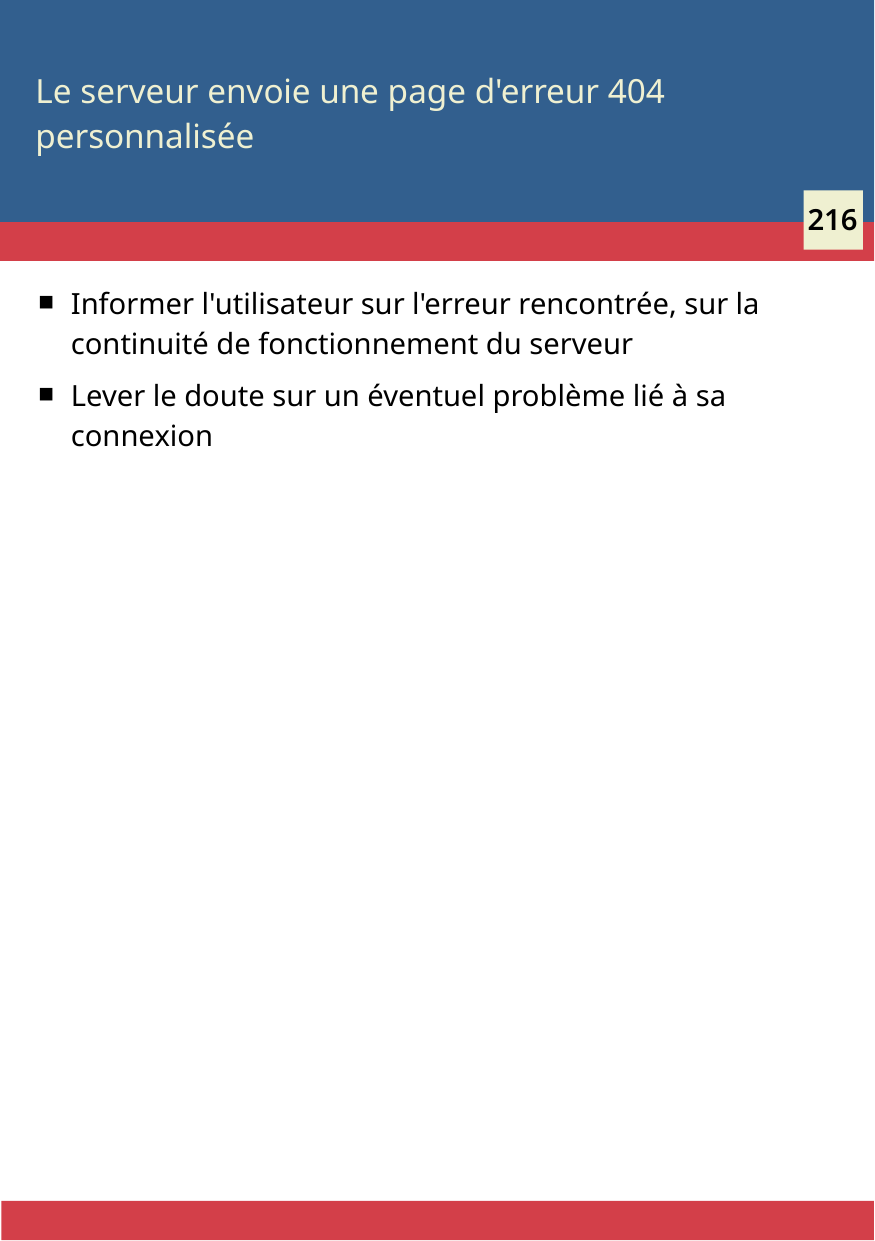

# Le serveur envoie une page d'erreur 404 personnalisée
216
Informer l'utilisateur sur l'erreur rencontrée, sur la continuité de fonctionnement du serveur
Lever le doute sur un éventuel problème lié à sa connexion